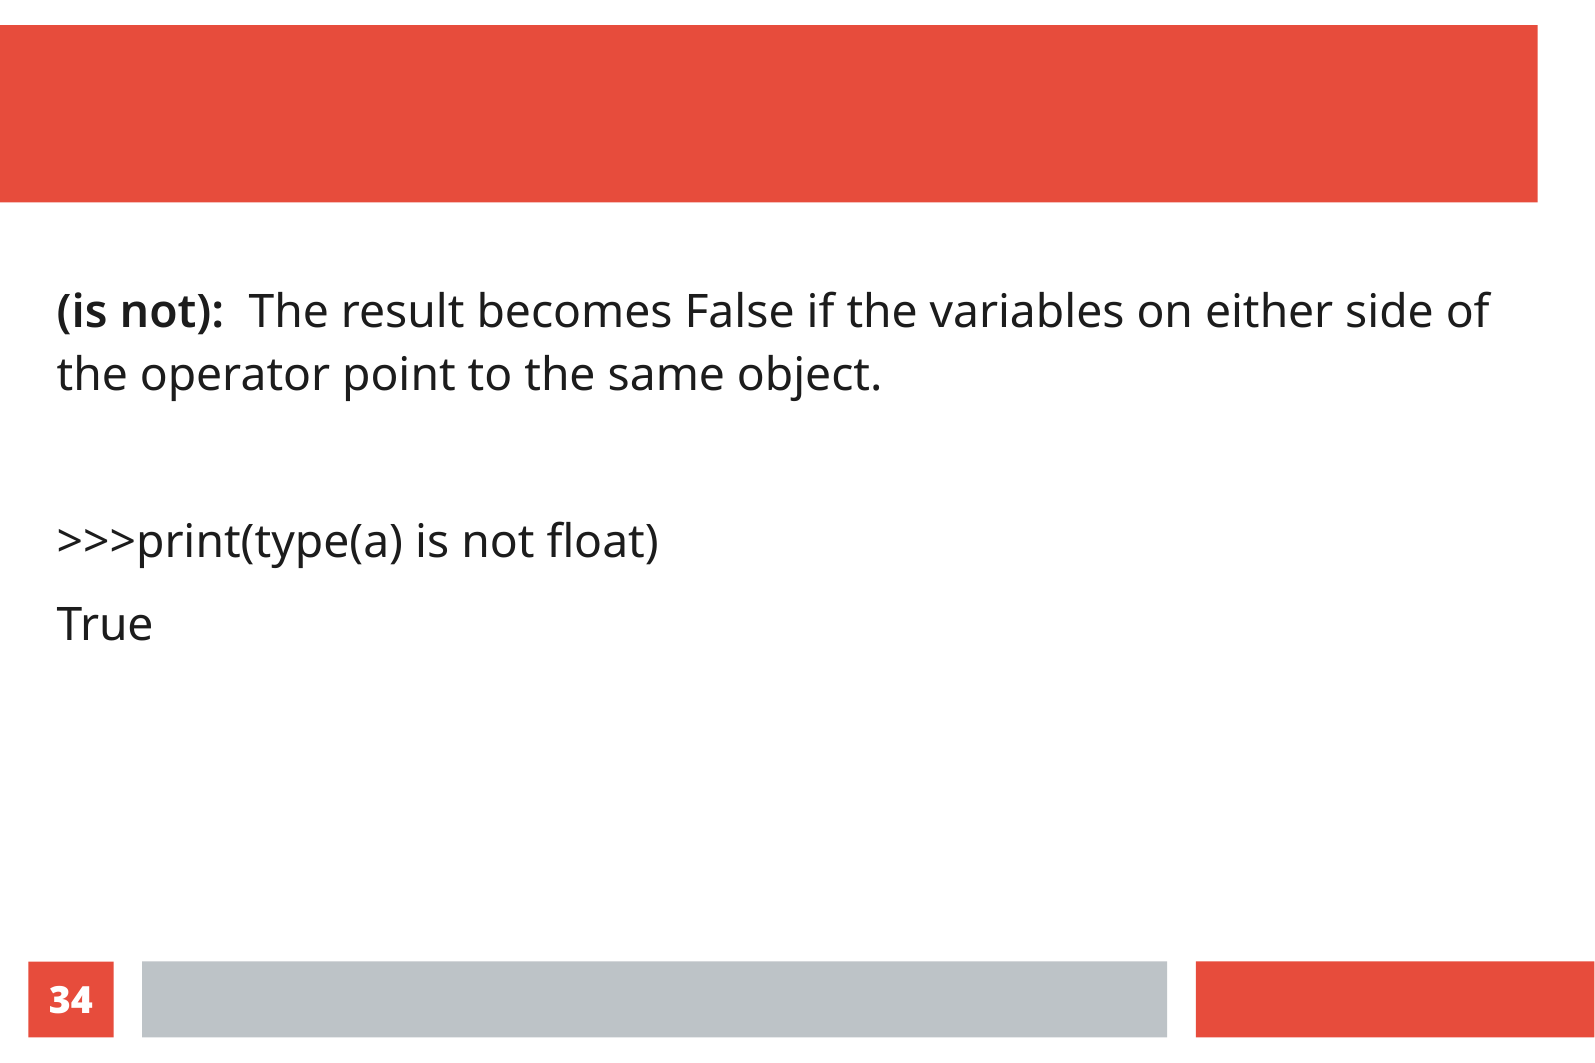

# (is not): The result becomes False if the variables on either side of the operator point to the same object.
>>>print(type(a) is not float)
True
34